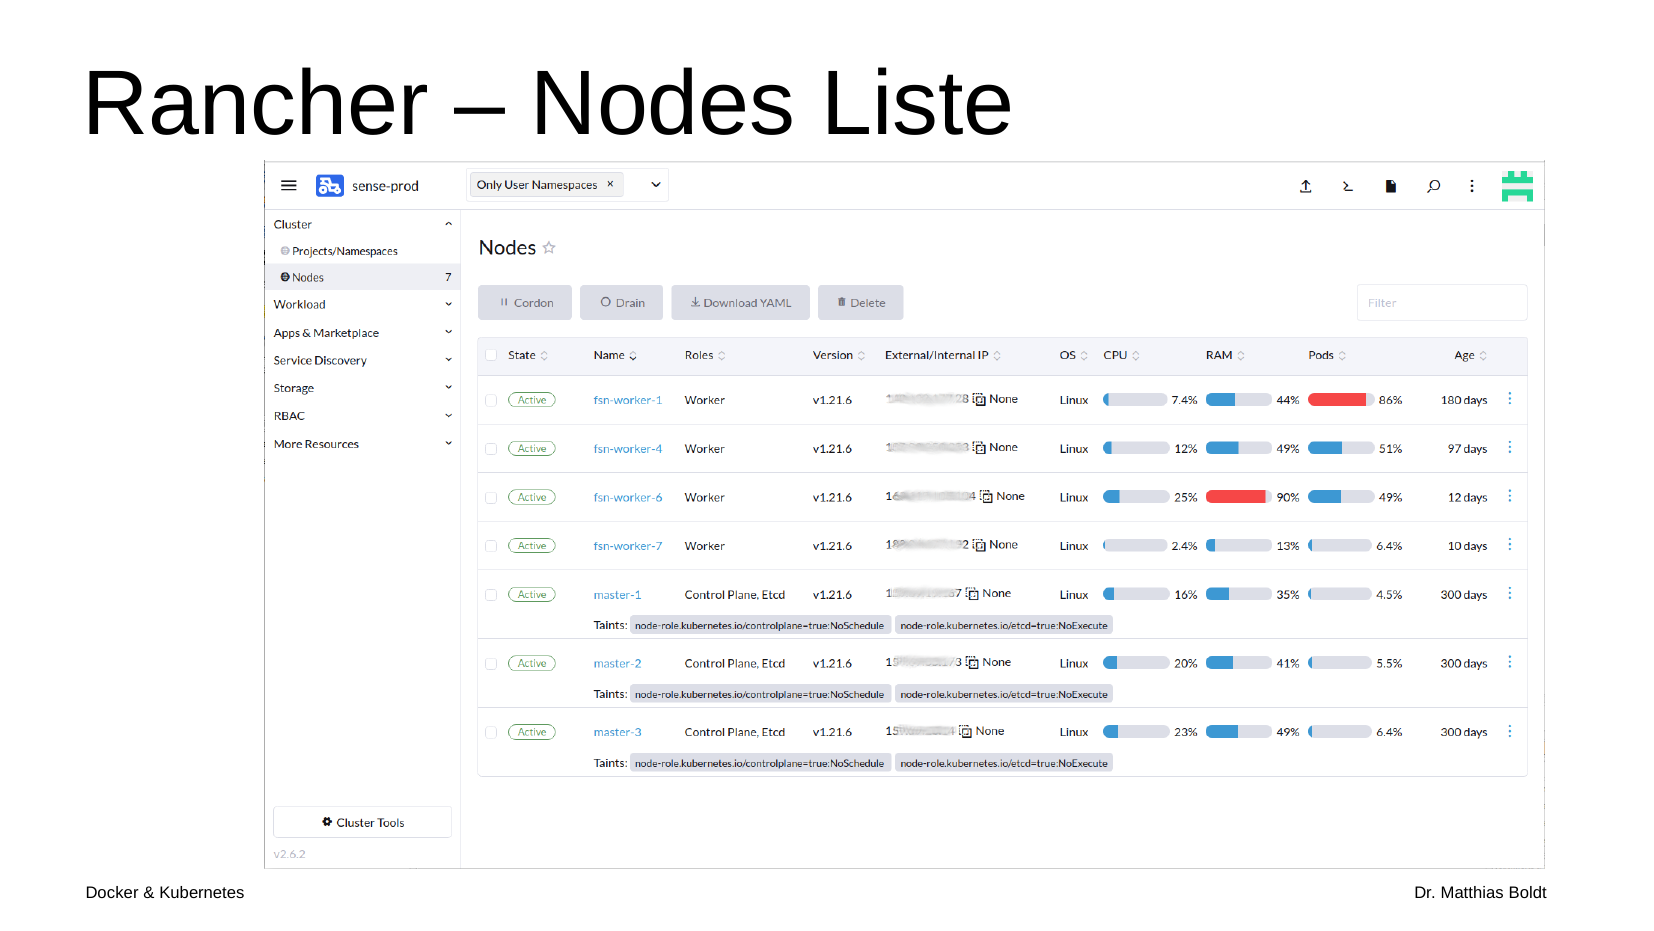

# Rancher – Nodes Liste
Docker & Kubernetes																Dr. Matthias Boldt